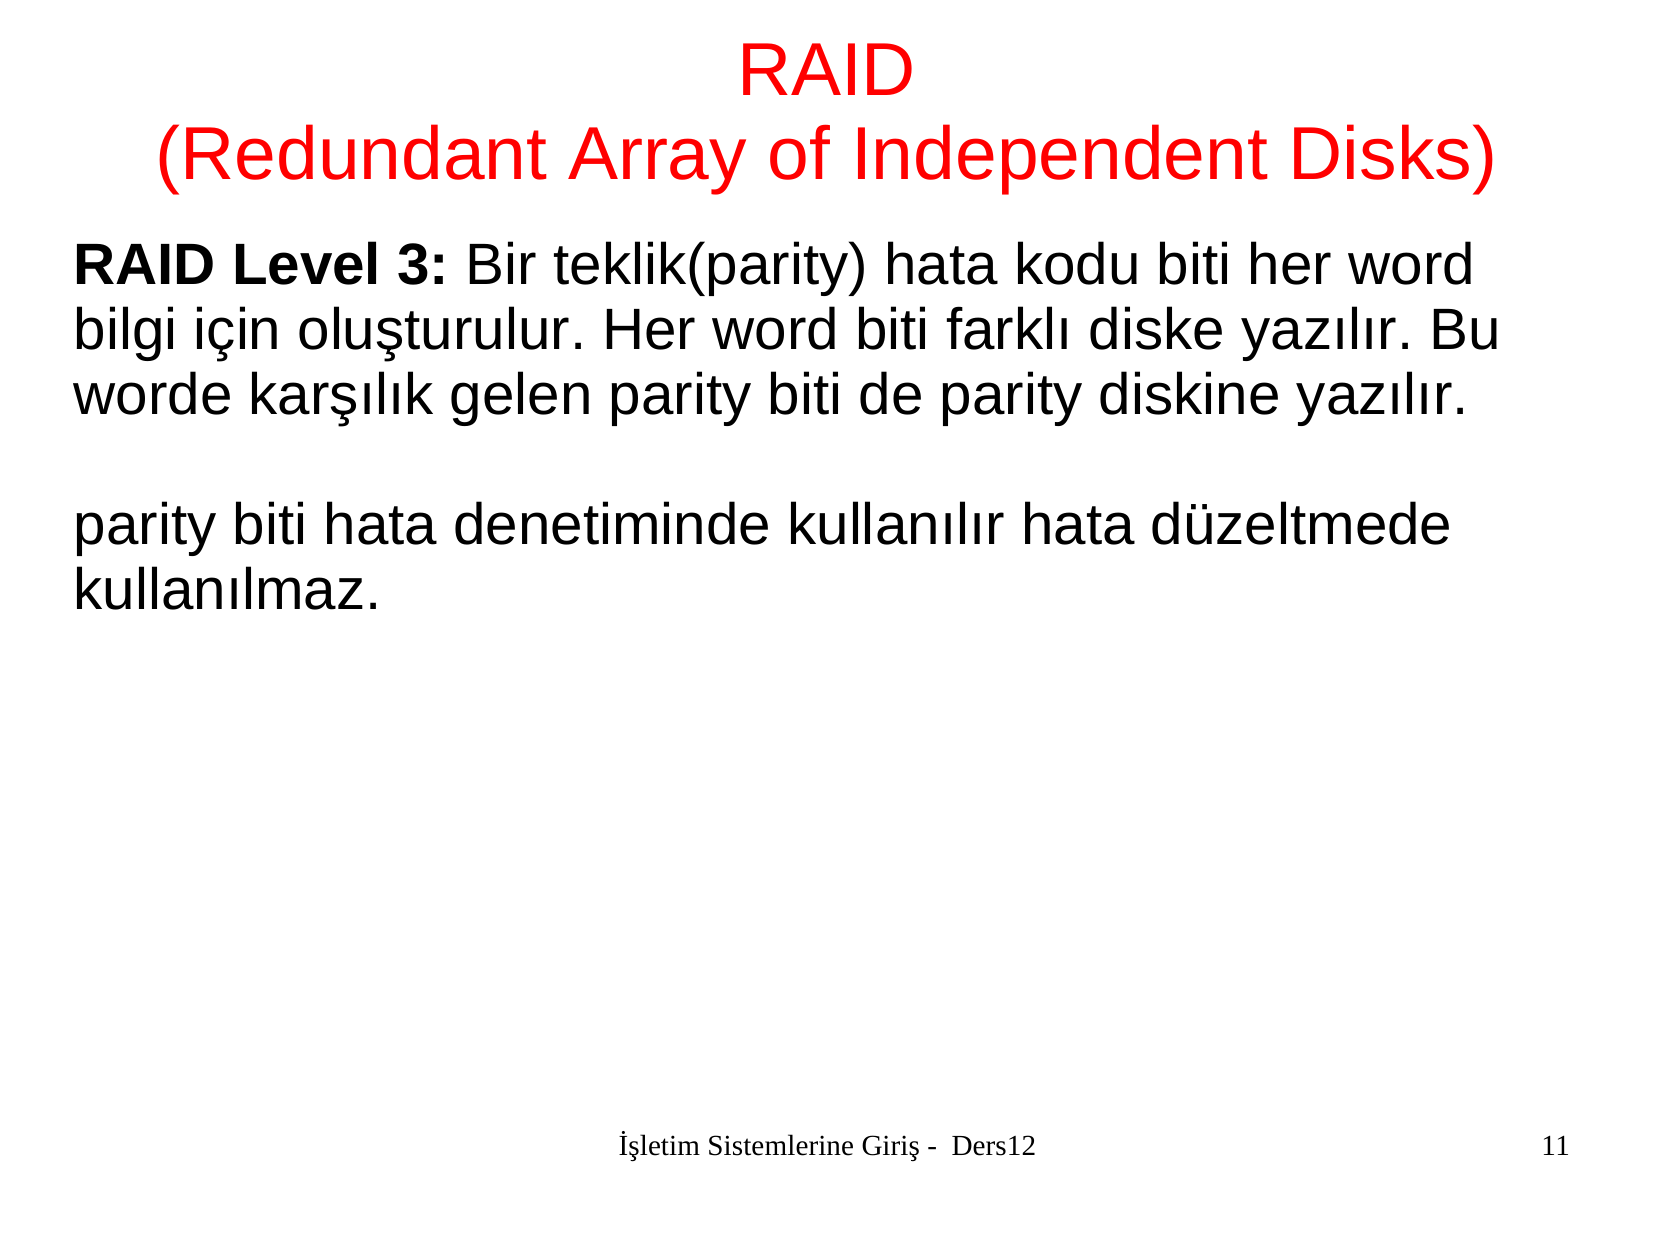

# RAID (Redundant Array of Independent Disks)
RAID Level 3: Bir teklik(parity) hata kodu biti her word bilgi için oluşturulur. Her word biti farklı diske yazılır. Bu worde karşılık gelen parity biti de parity diskine yazılır.
parity biti hata denetiminde kullanılır hata düzeltmede kullanılmaz.
İşletim Sistemlerine Giriş - Ders12
11